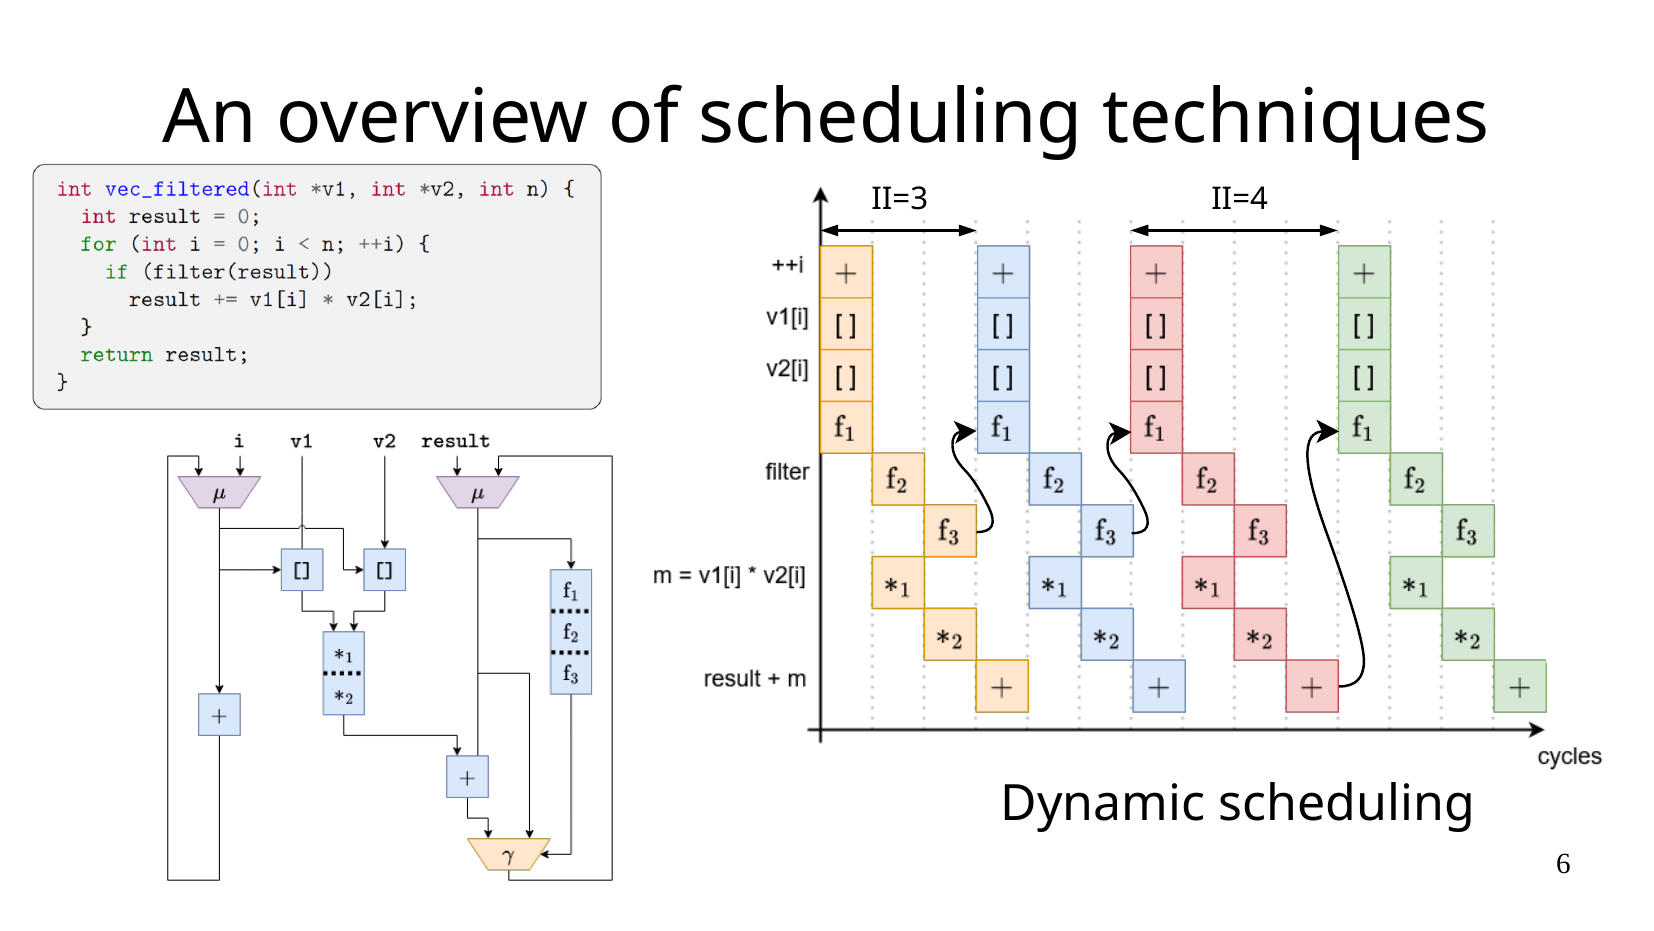

# An overview of scheduling techniques
II=3
II=4
Dynamic scheduling
6